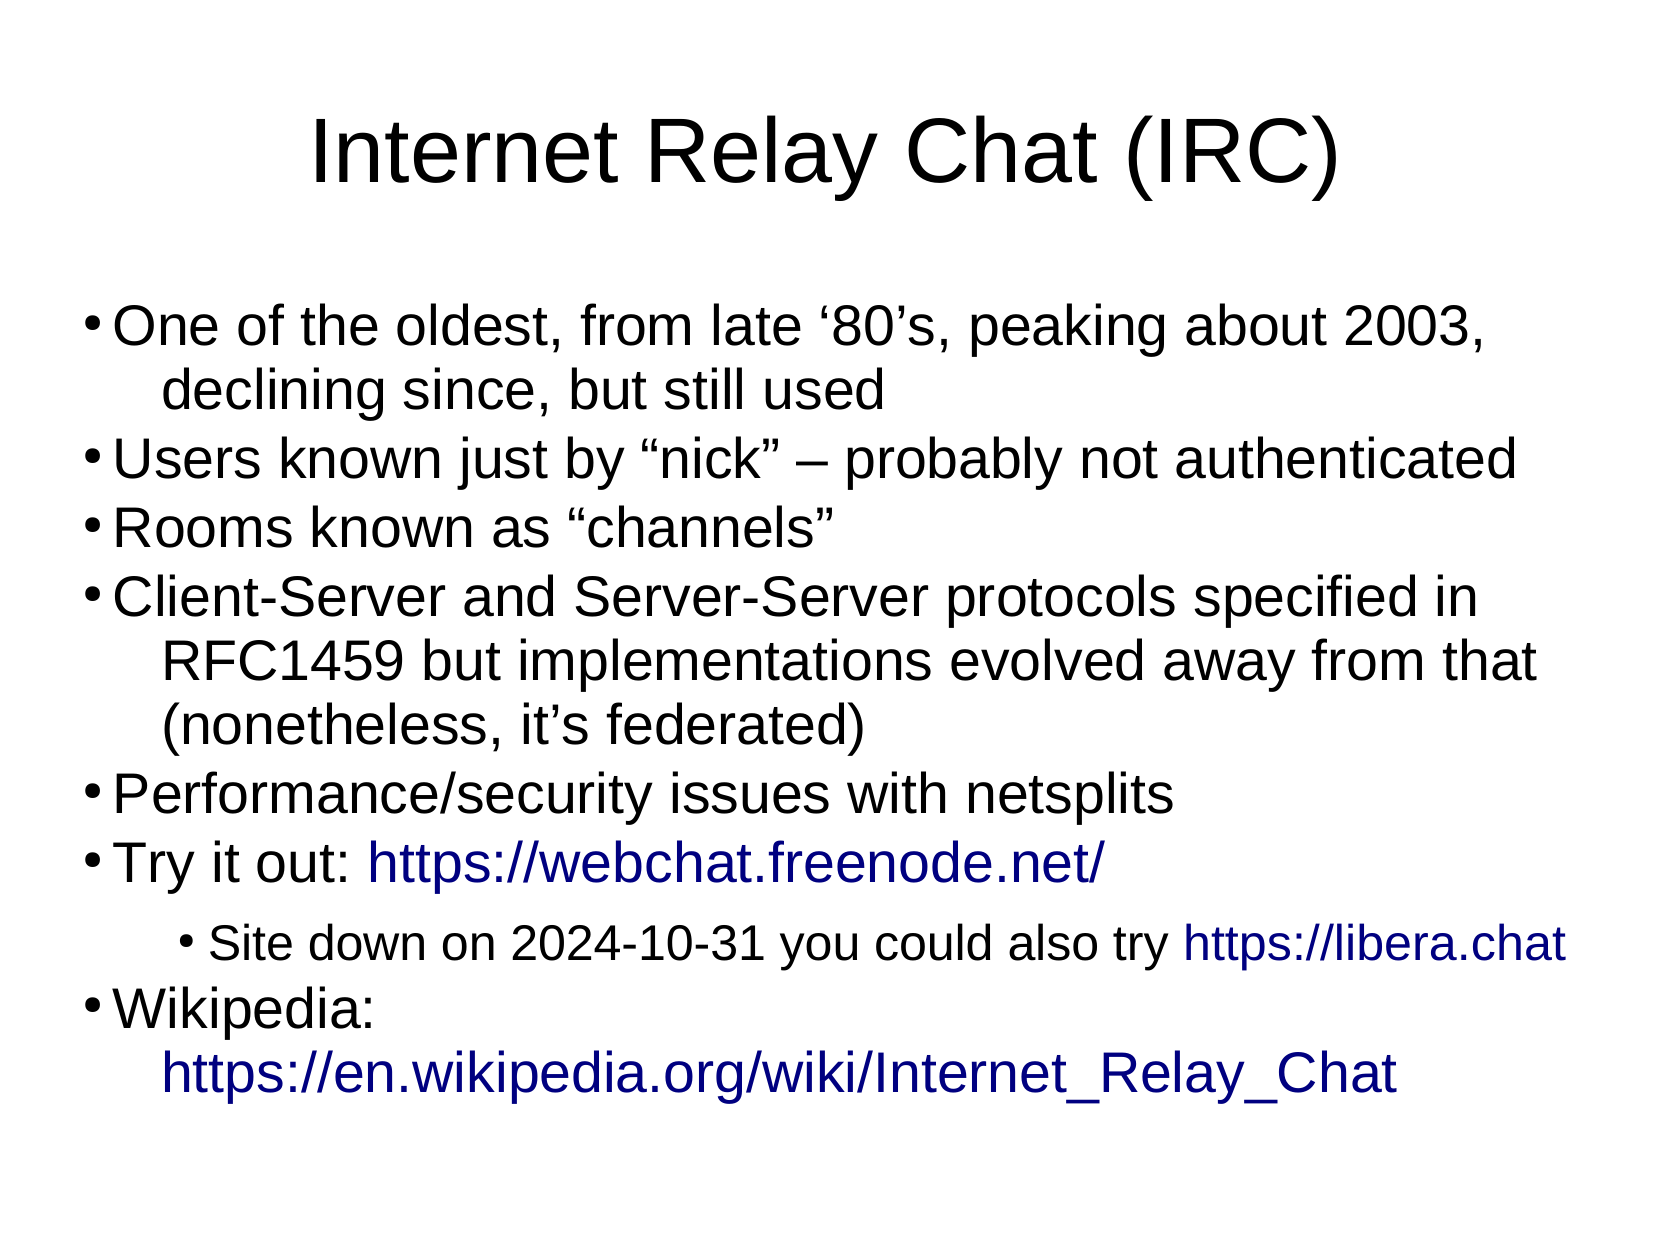

# Internet Relay Chat (IRC)
One of the oldest, from late ‘80’s, peaking about 2003, declining since, but still used
Users known just by “nick” – probably not authenticated
Rooms known as “channels”
Client-Server and Server-Server protocols specified in RFC1459 but implementations evolved away from that (nonetheless, it’s federated)
Performance/security issues with netsplits
Try it out: https://webchat.freenode.net/
Site down on 2024-10-31 you could also try https://libera.chat
Wikipedia: https://en.wikipedia.org/wiki/Internet_Relay_Chat